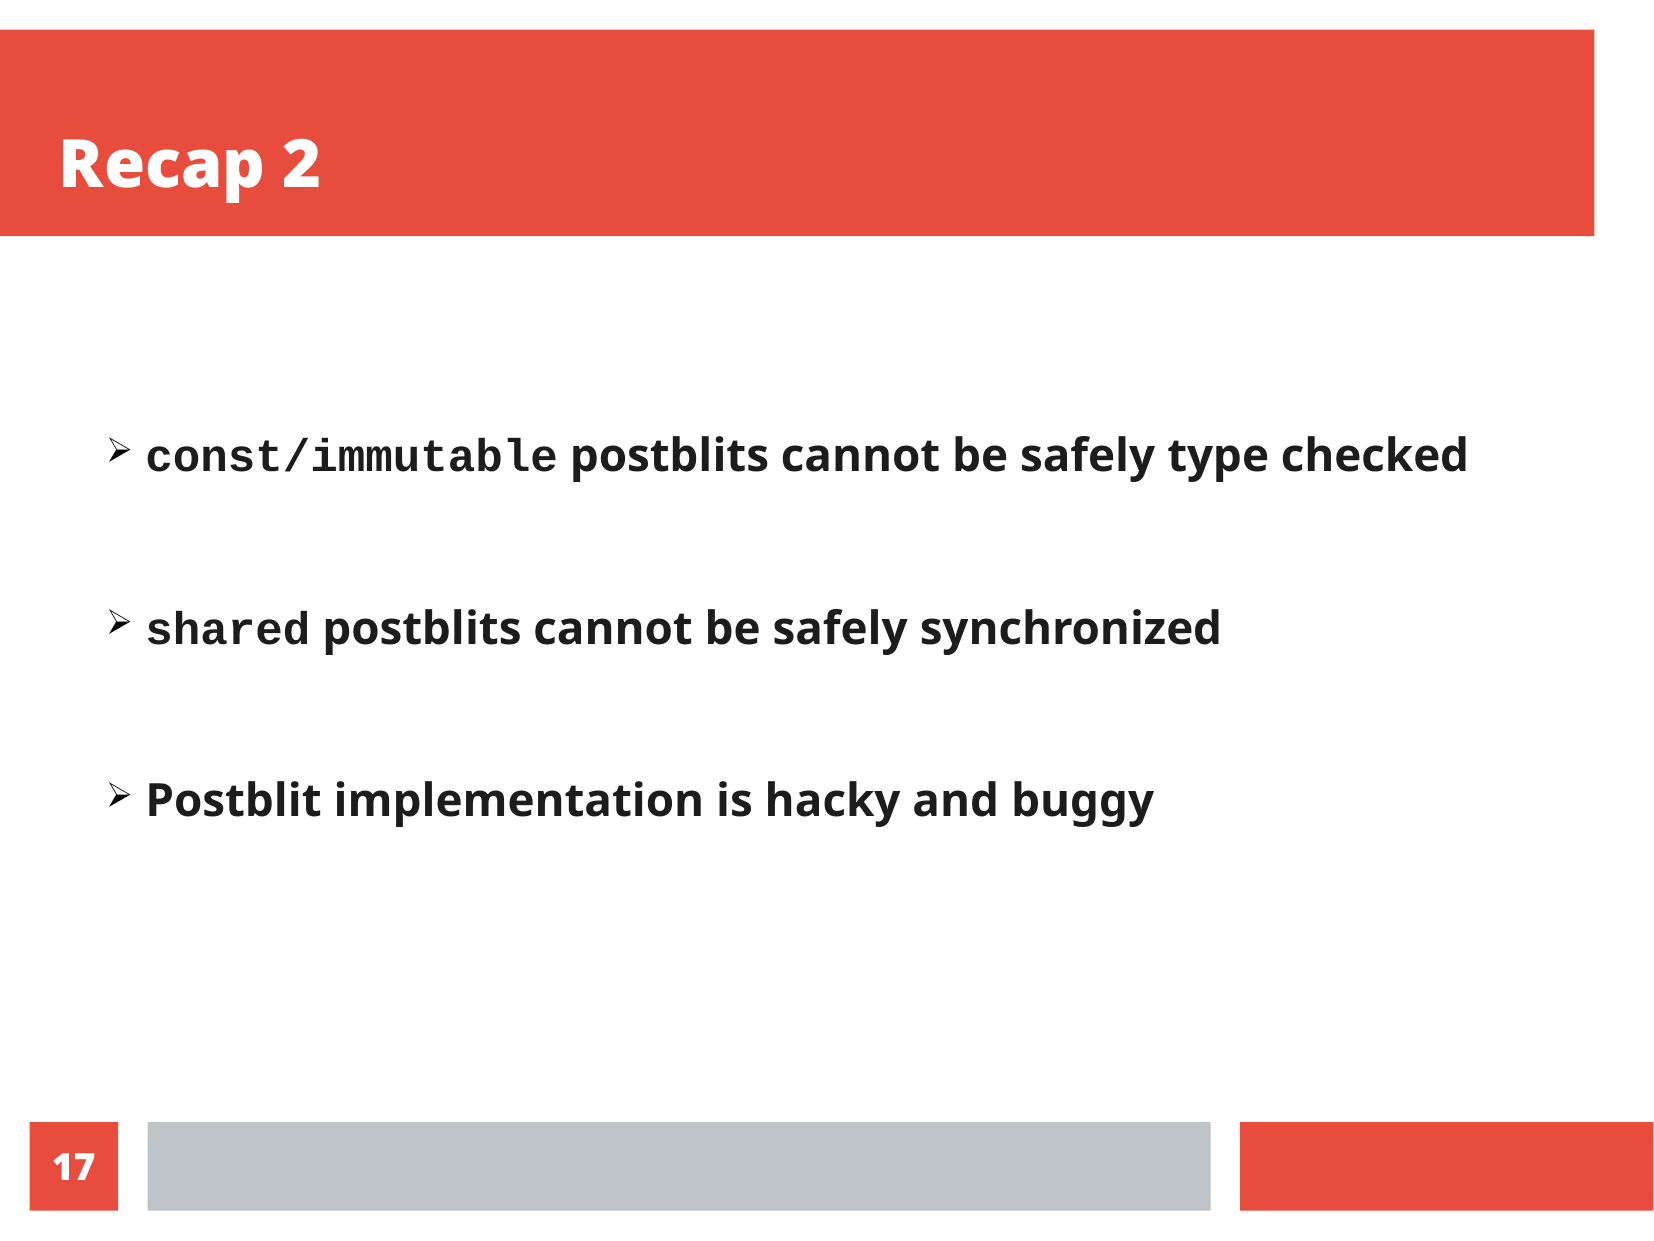

# Recap 2
 const/immutable postblits cannot be safely type checked
 shared postblits cannot be safely synchronized
 Postblit implementation is hacky and buggy
17